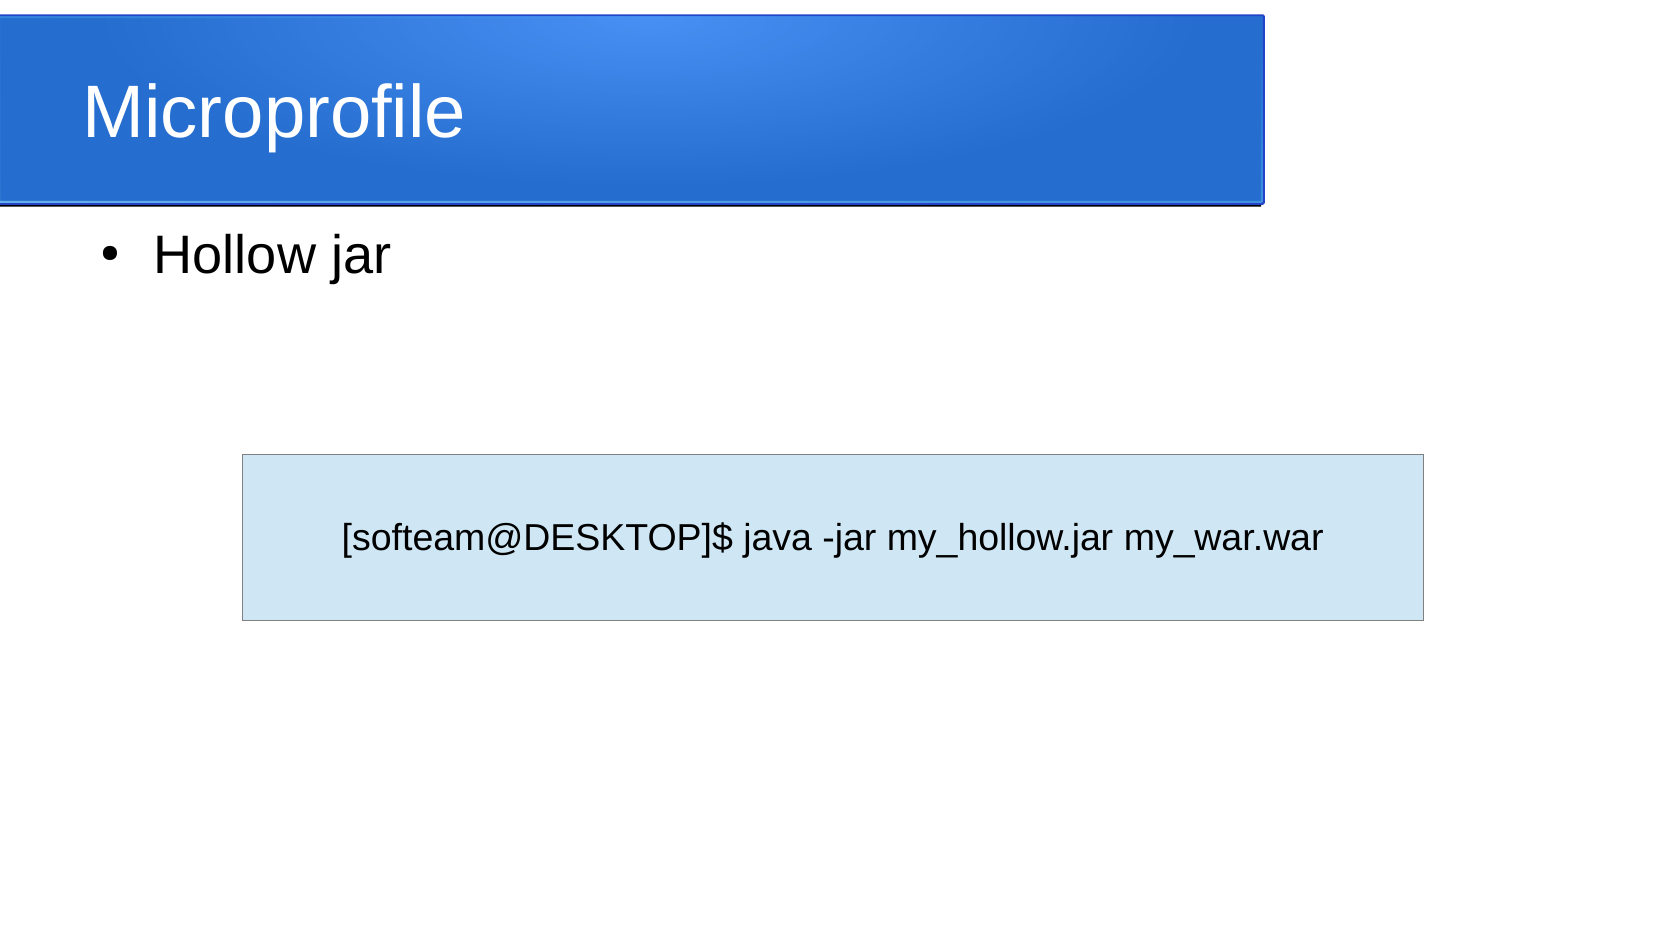

# Microprofile
Hollow jar
[softeam@DESKTOP]$ java -jar my_hollow.jar my_war.war